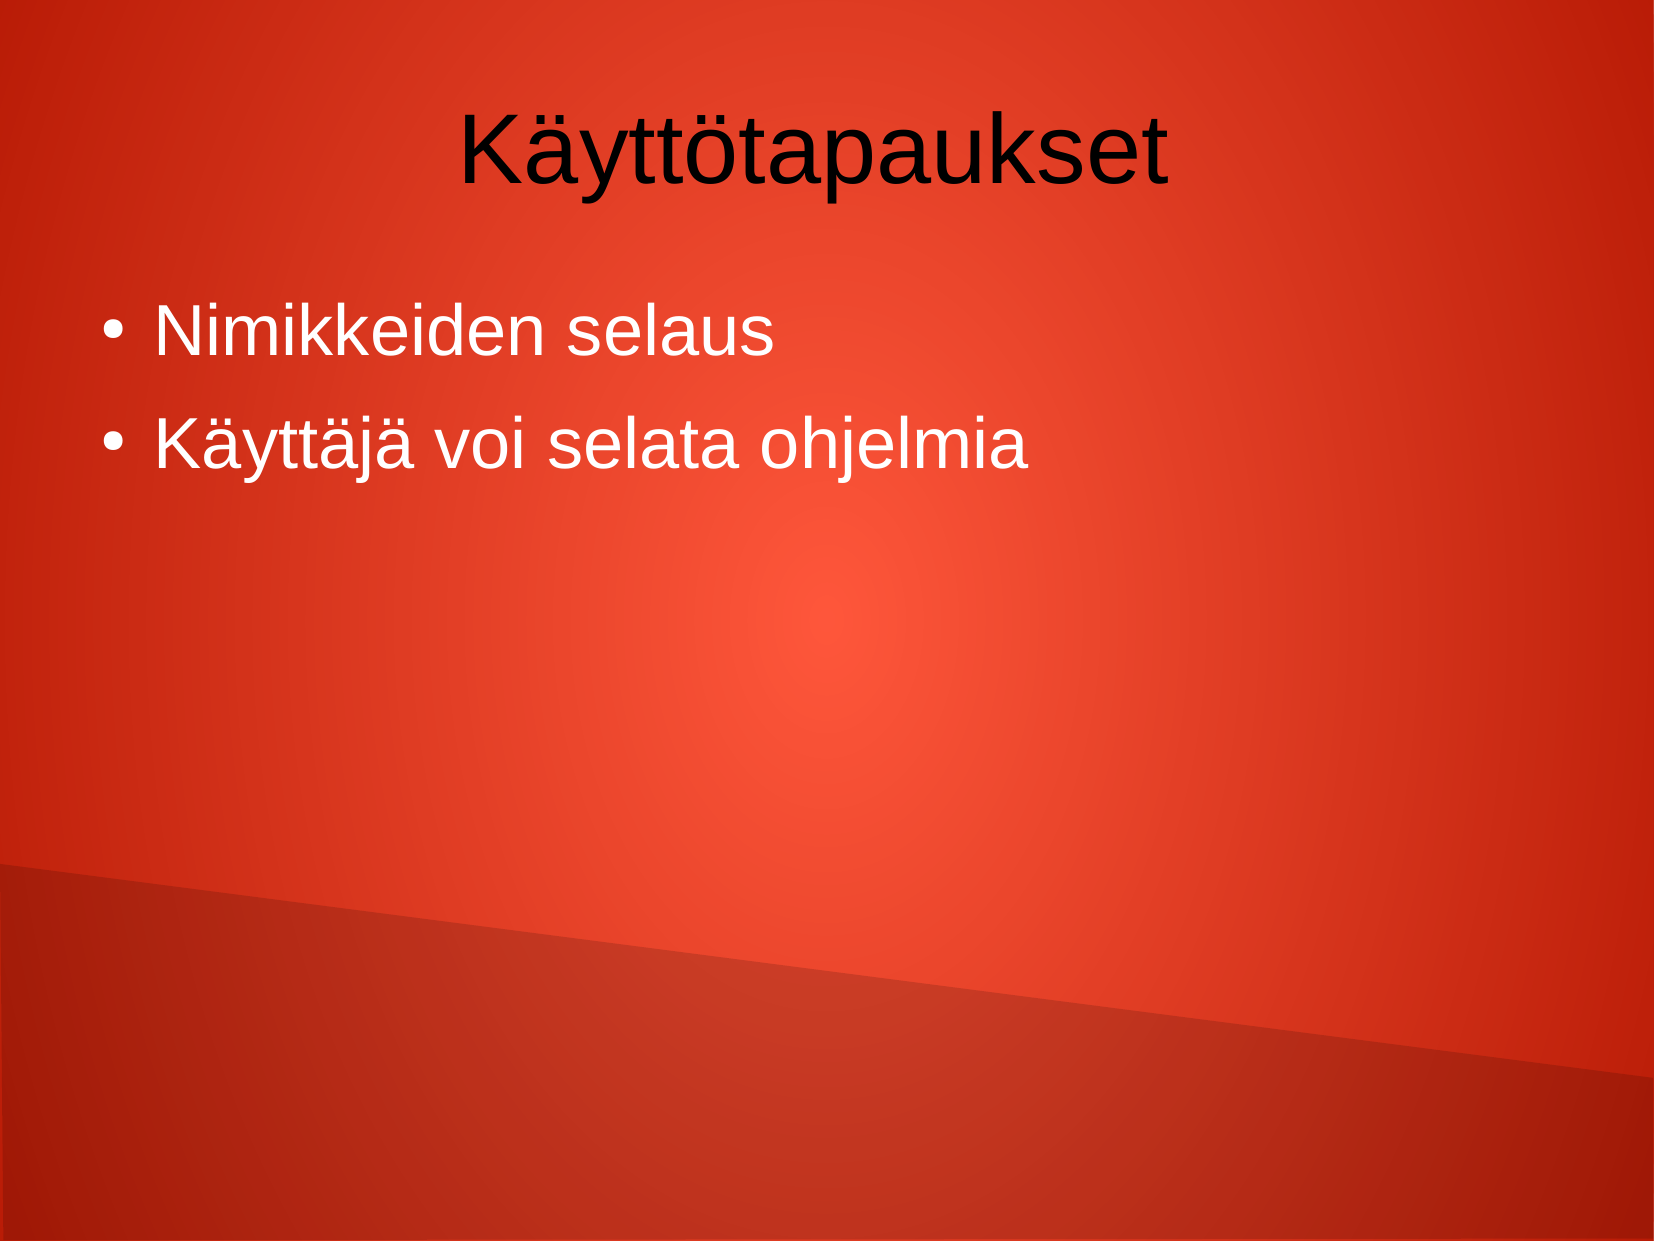

# Käyttötapaukset
Nimikkeiden selaus
Käyttäjä voi selata ohjelmia